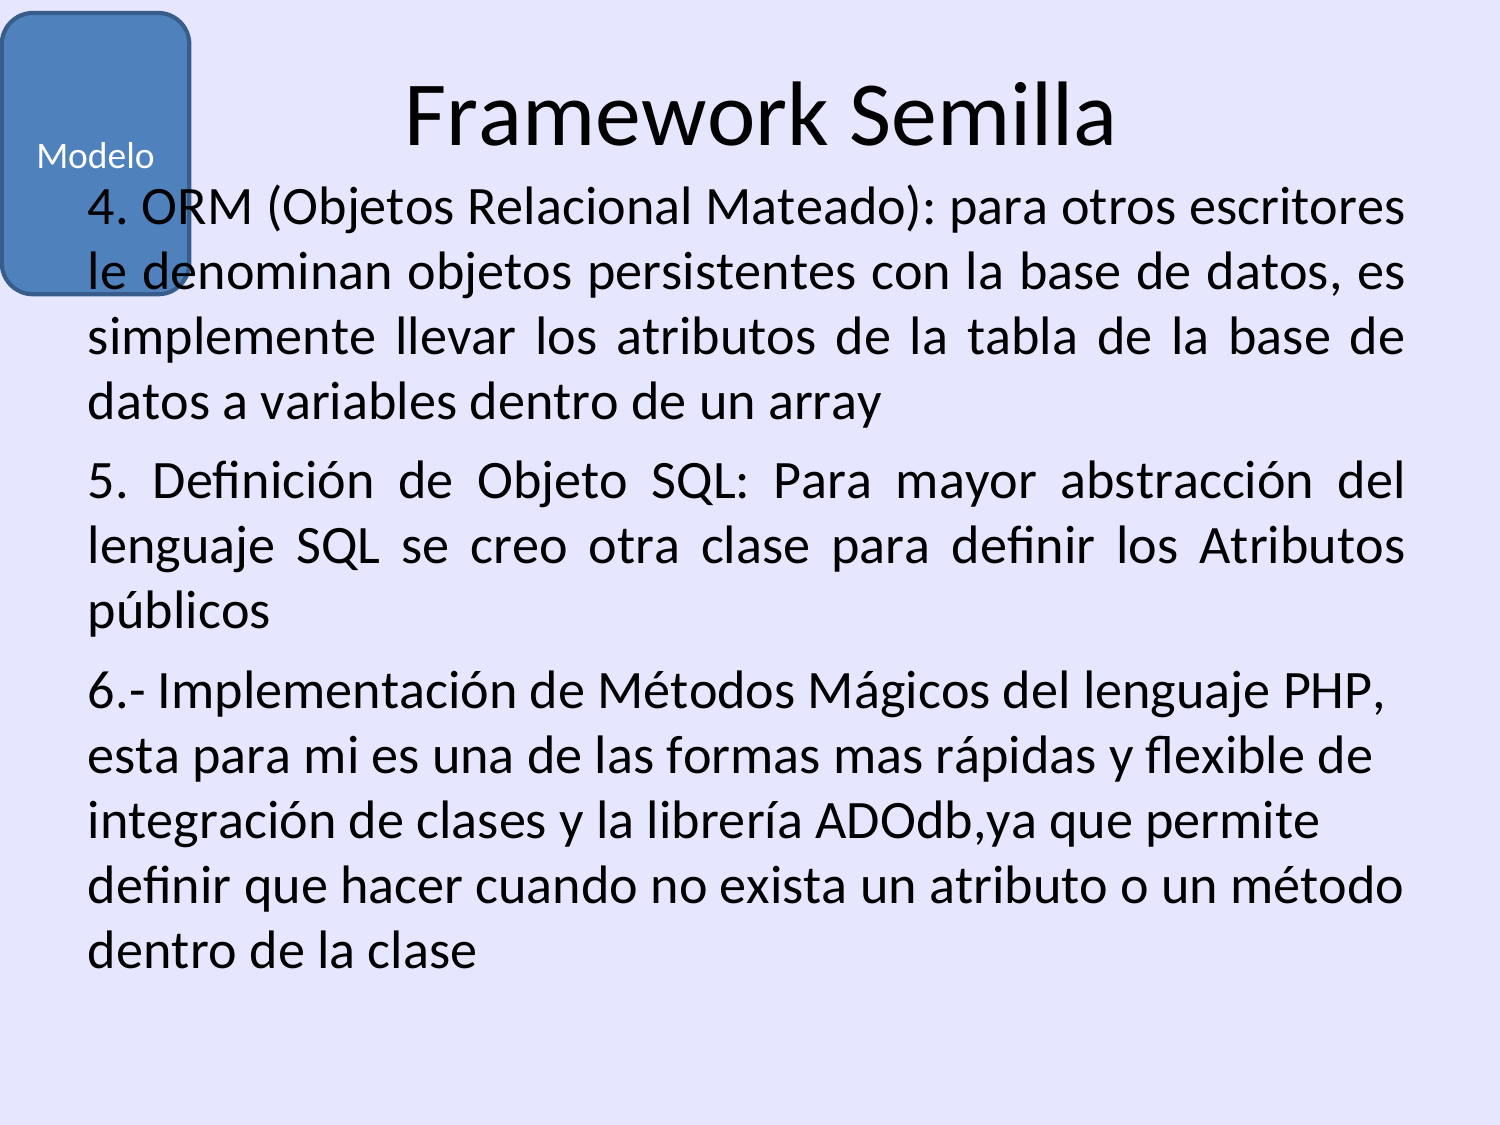

Modelo
Framework Semilla
4. ORM (Objetos Relacional Mateado): para otros escritores le denominan objetos persistentes con la base de datos, es simplemente llevar los atributos de la tabla de la base de datos a variables dentro de un array
5. Definición de Objeto SQL: Para mayor abstracción del lenguaje SQL se creo otra clase para definir los Atributos públicos
6.- Implementación de Métodos Mágicos del lenguaje PHP, esta para mi es una de las formas mas rápidas y flexible de integración de clases y la librería ADOdb,ya que permite definir que hacer cuando no exista un atributo o un método dentro de la clase